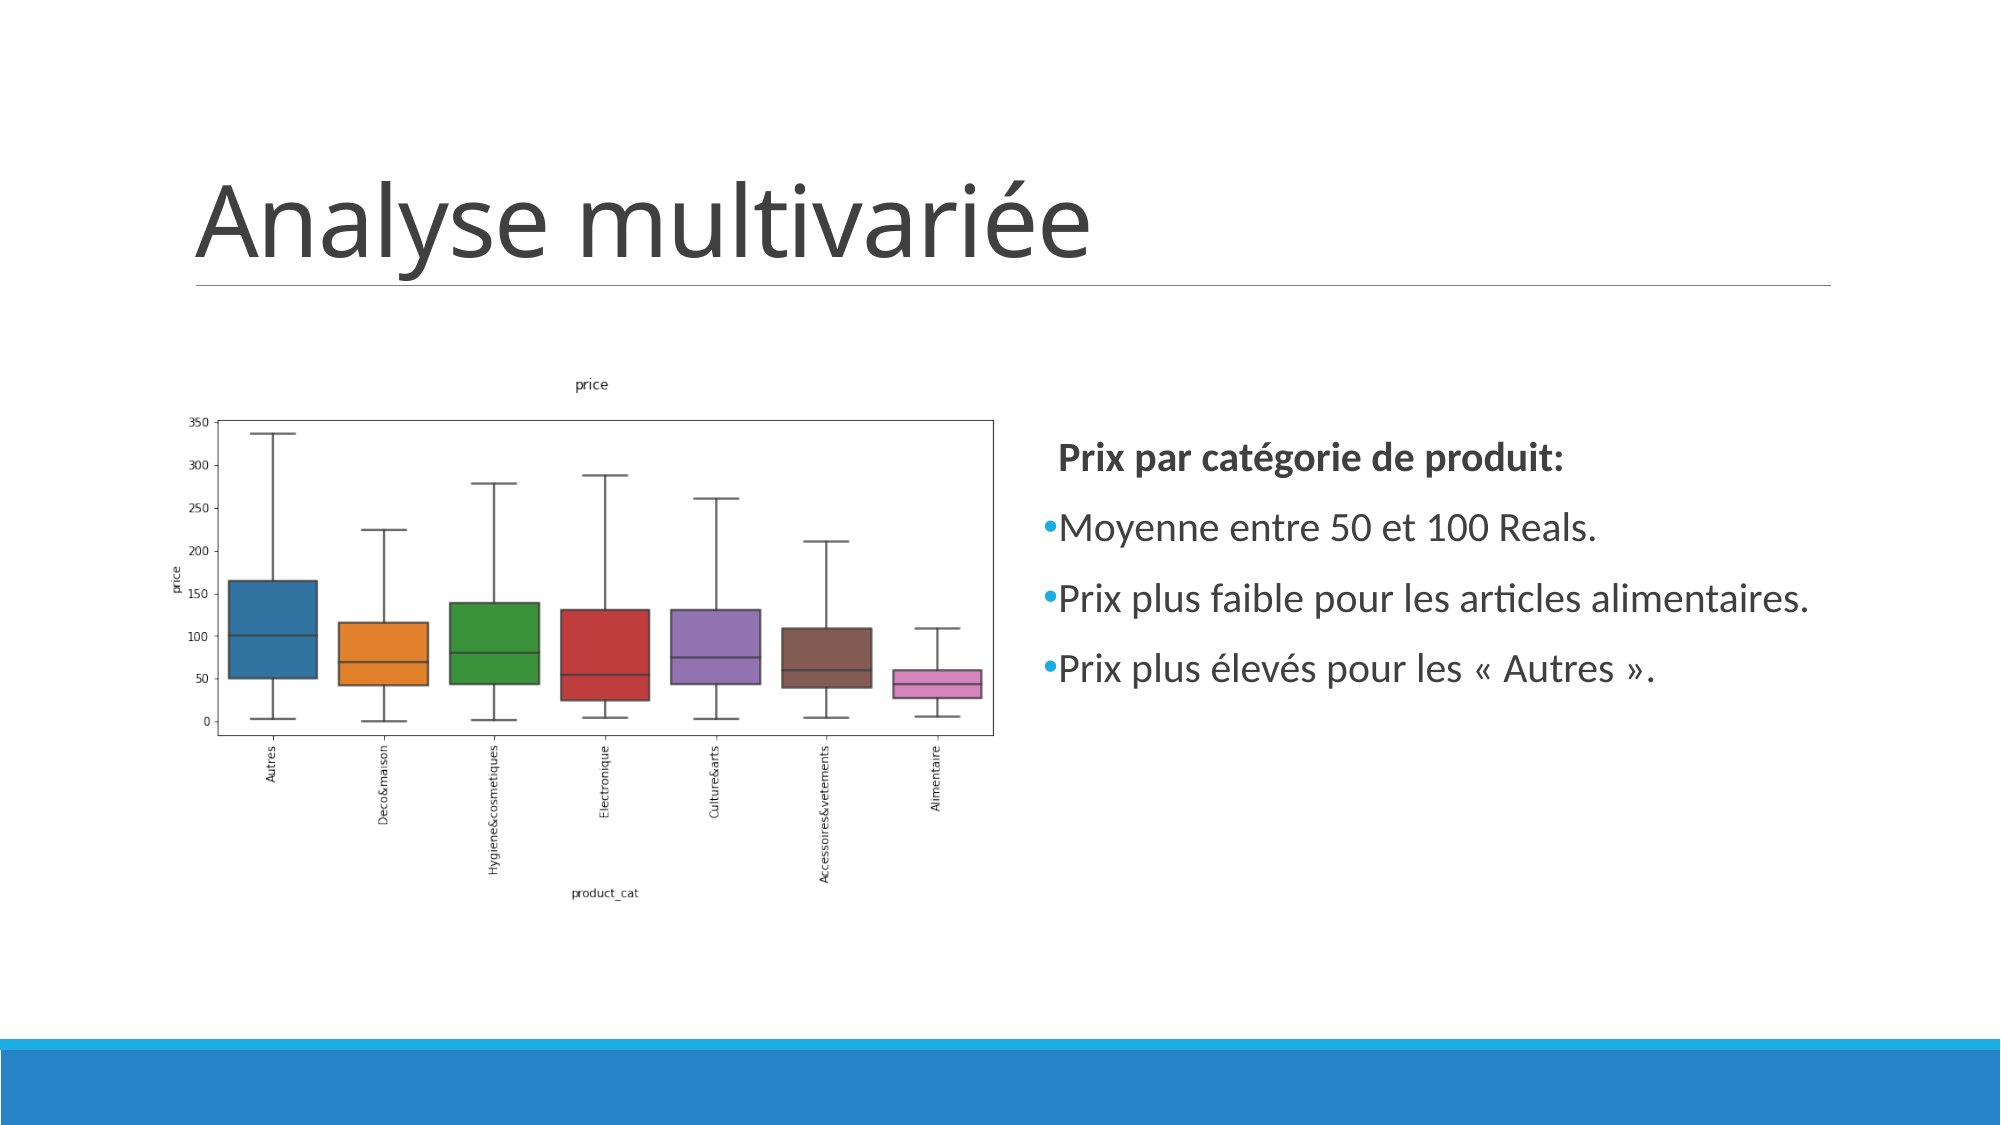

# Analyse multivariée
Prix par catégorie de produit:
Moyenne entre 50 et 100 Reals.
Prix plus faible pour les articles alimentaires.
Prix plus élevés pour les « Autres ».